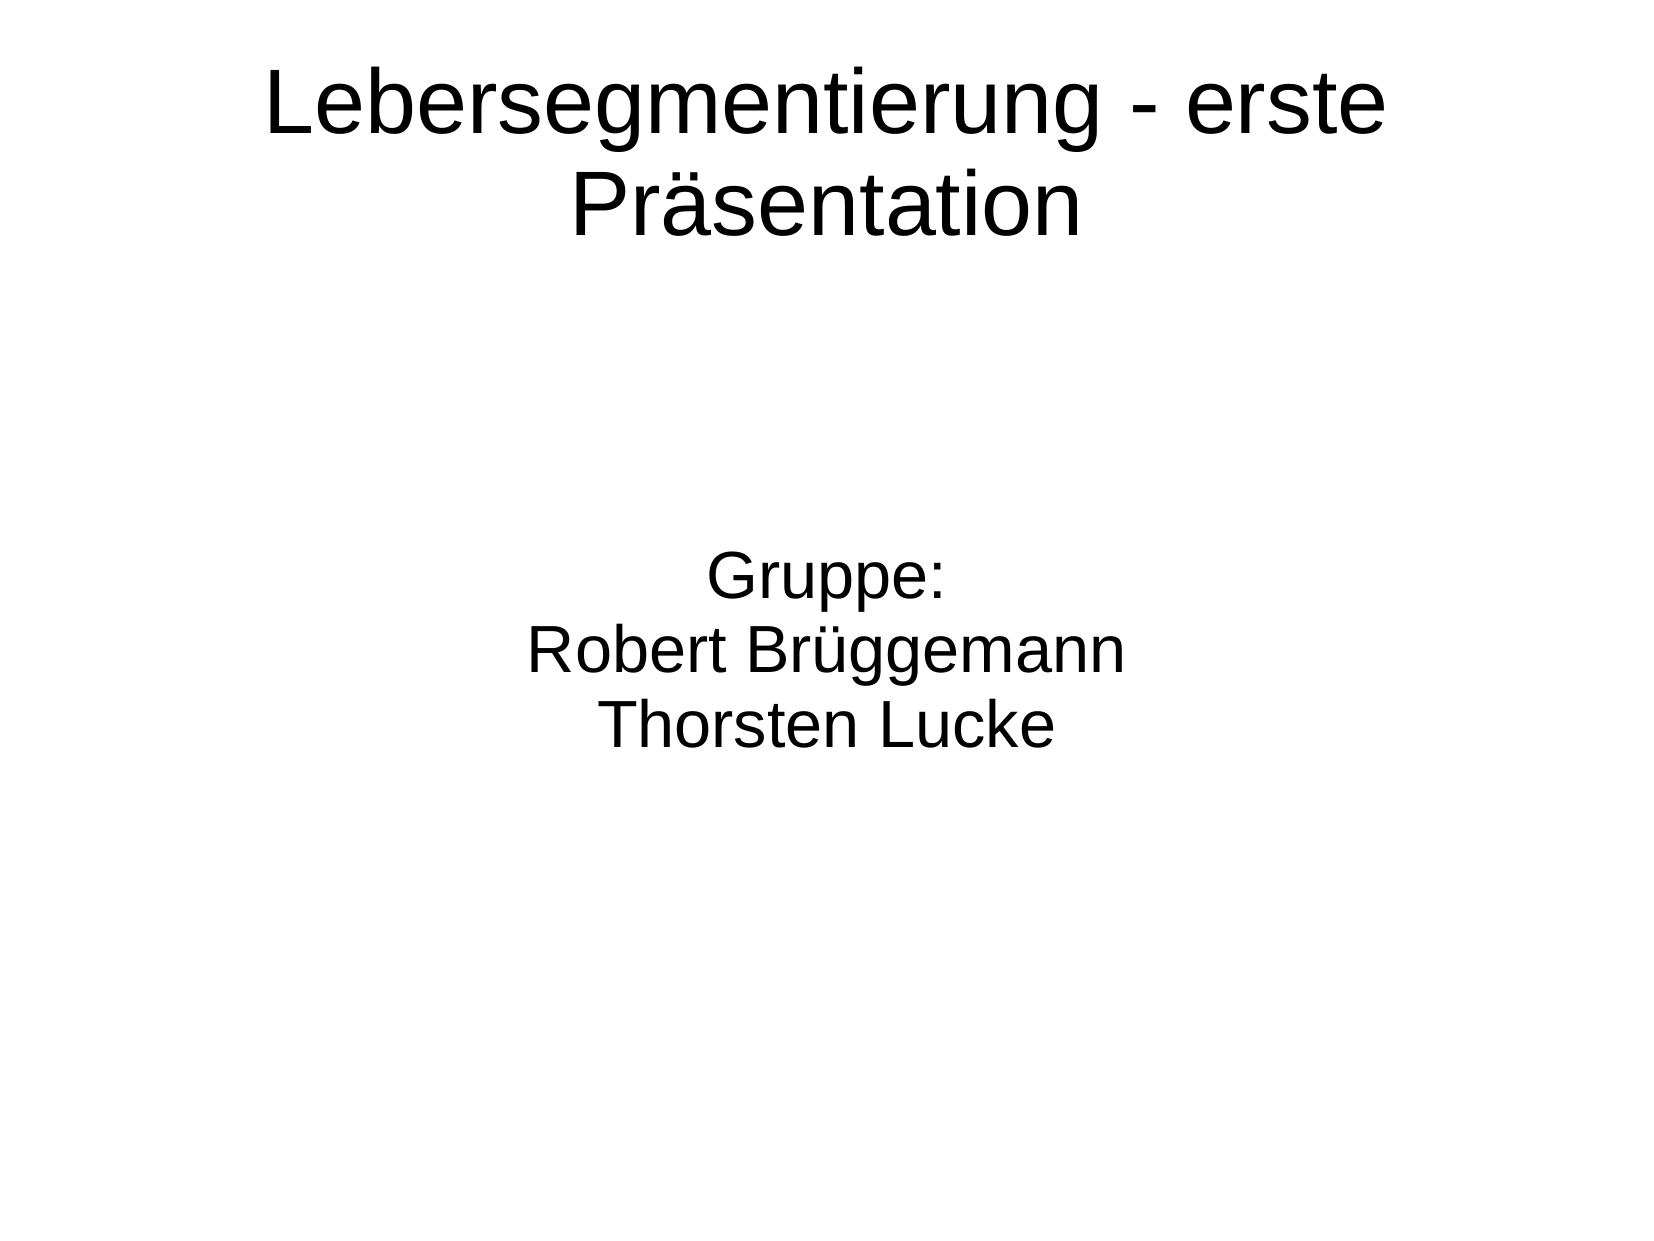

# Lebersegmentierung - erste Präsentation
Gruppe:
Robert Brüggemann
Thorsten Lucke